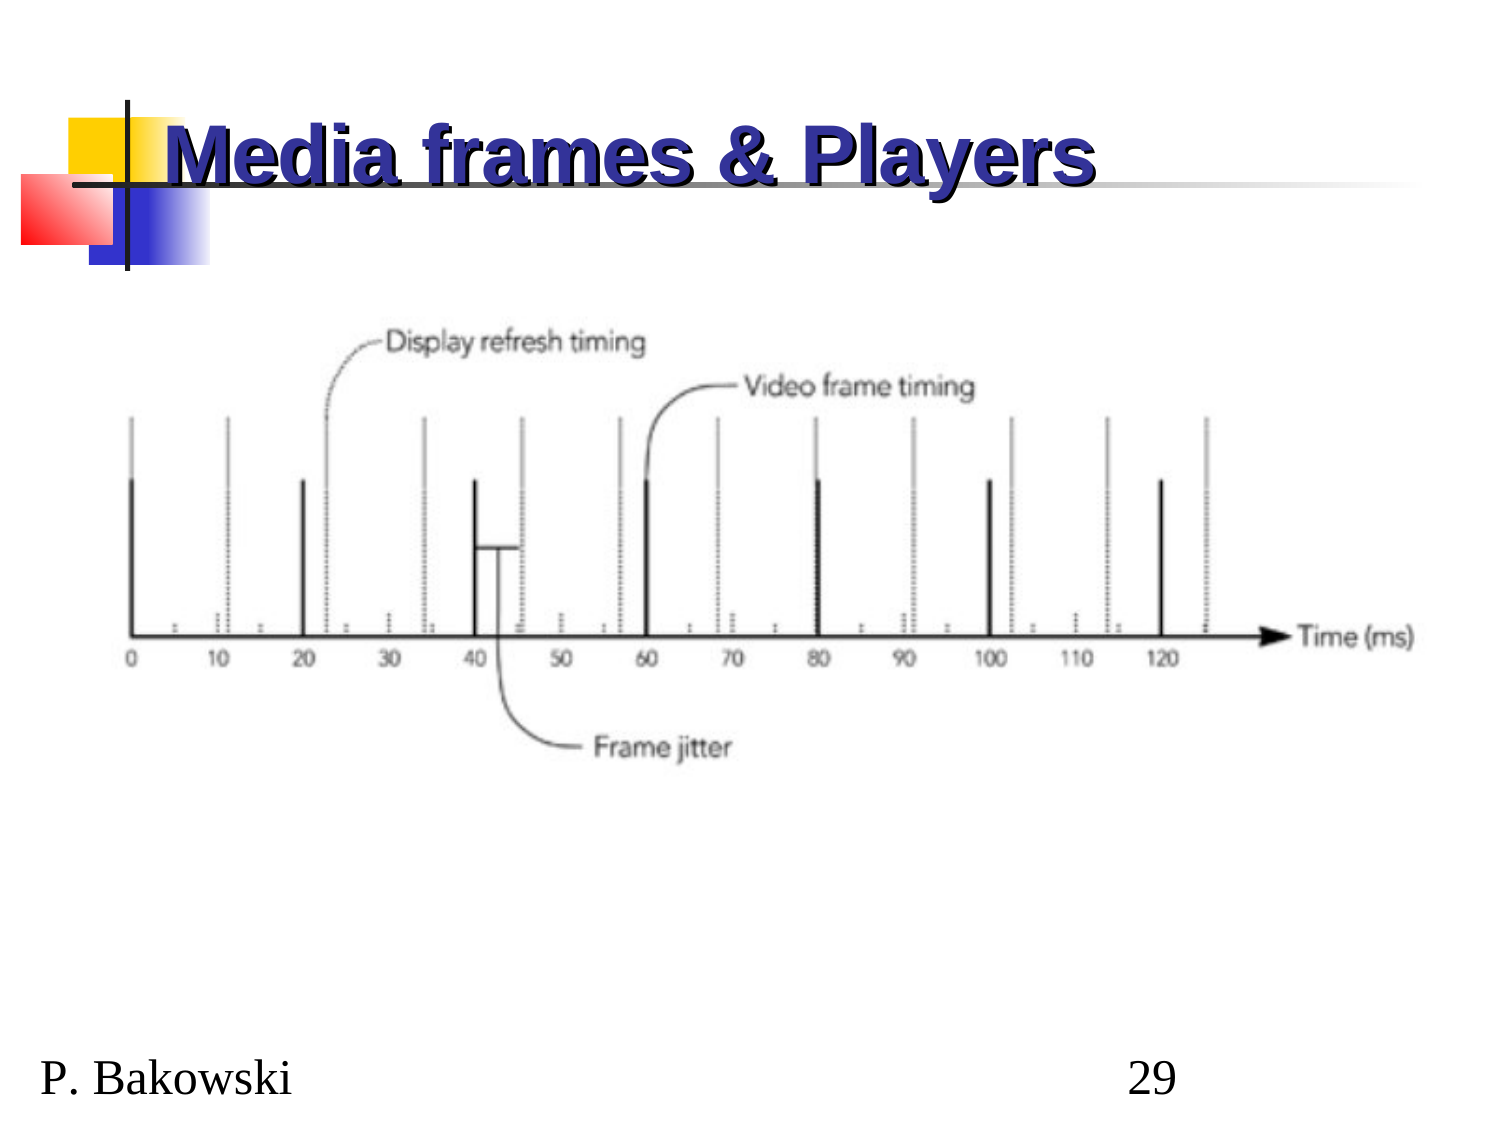

# Media frames & Players
P.Bakowski
29